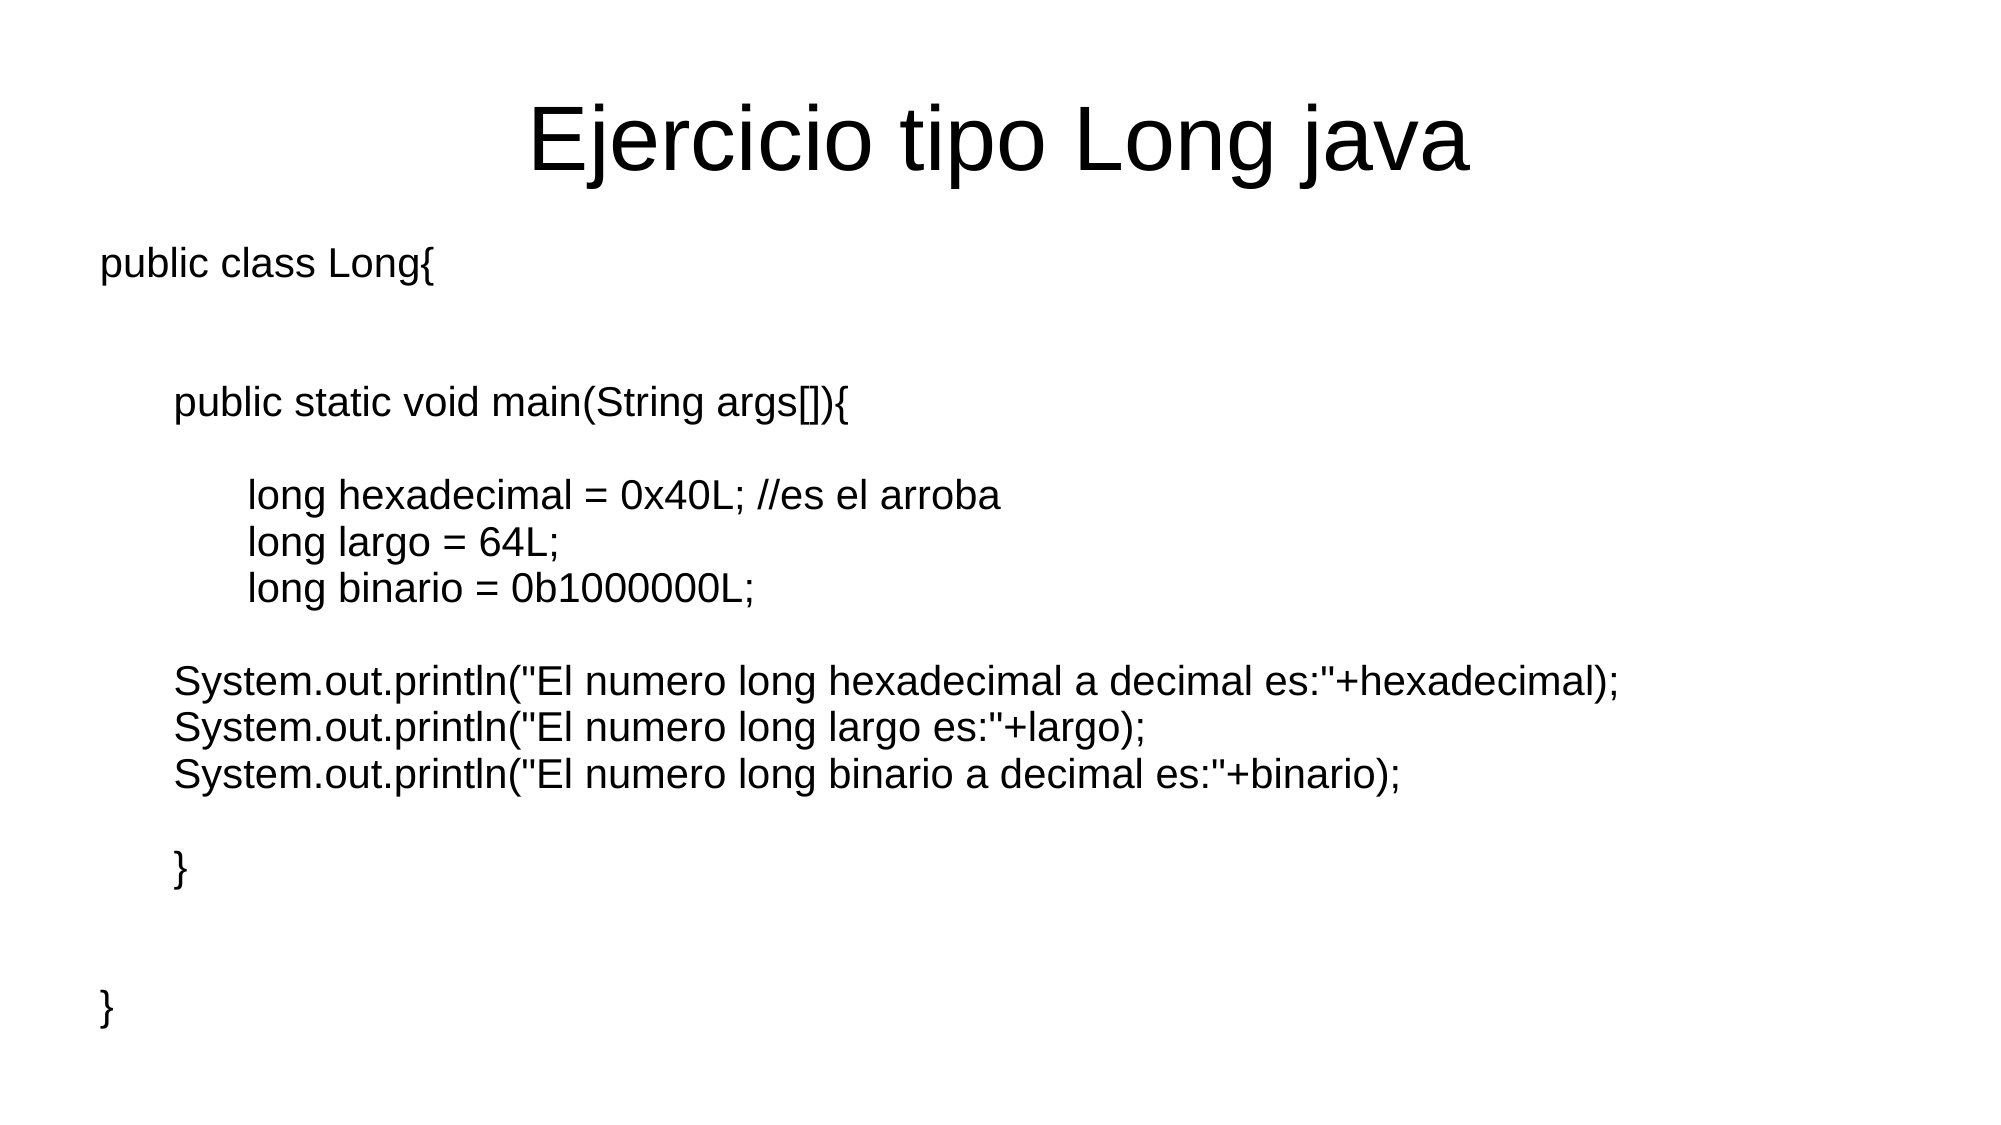

# Ejercicio tipo Long java
public class Long{
	public static void main(String args[]){
		long hexadecimal = 0x40L; //es el arroba
		long largo = 64L;
		long binario = 0b1000000L;
	System.out.println("El numero long hexadecimal a decimal es:"+hexadecimal);
	System.out.println("El numero long largo es:"+largo);
	System.out.println("El numero long binario a decimal es:"+binario);
	}
}